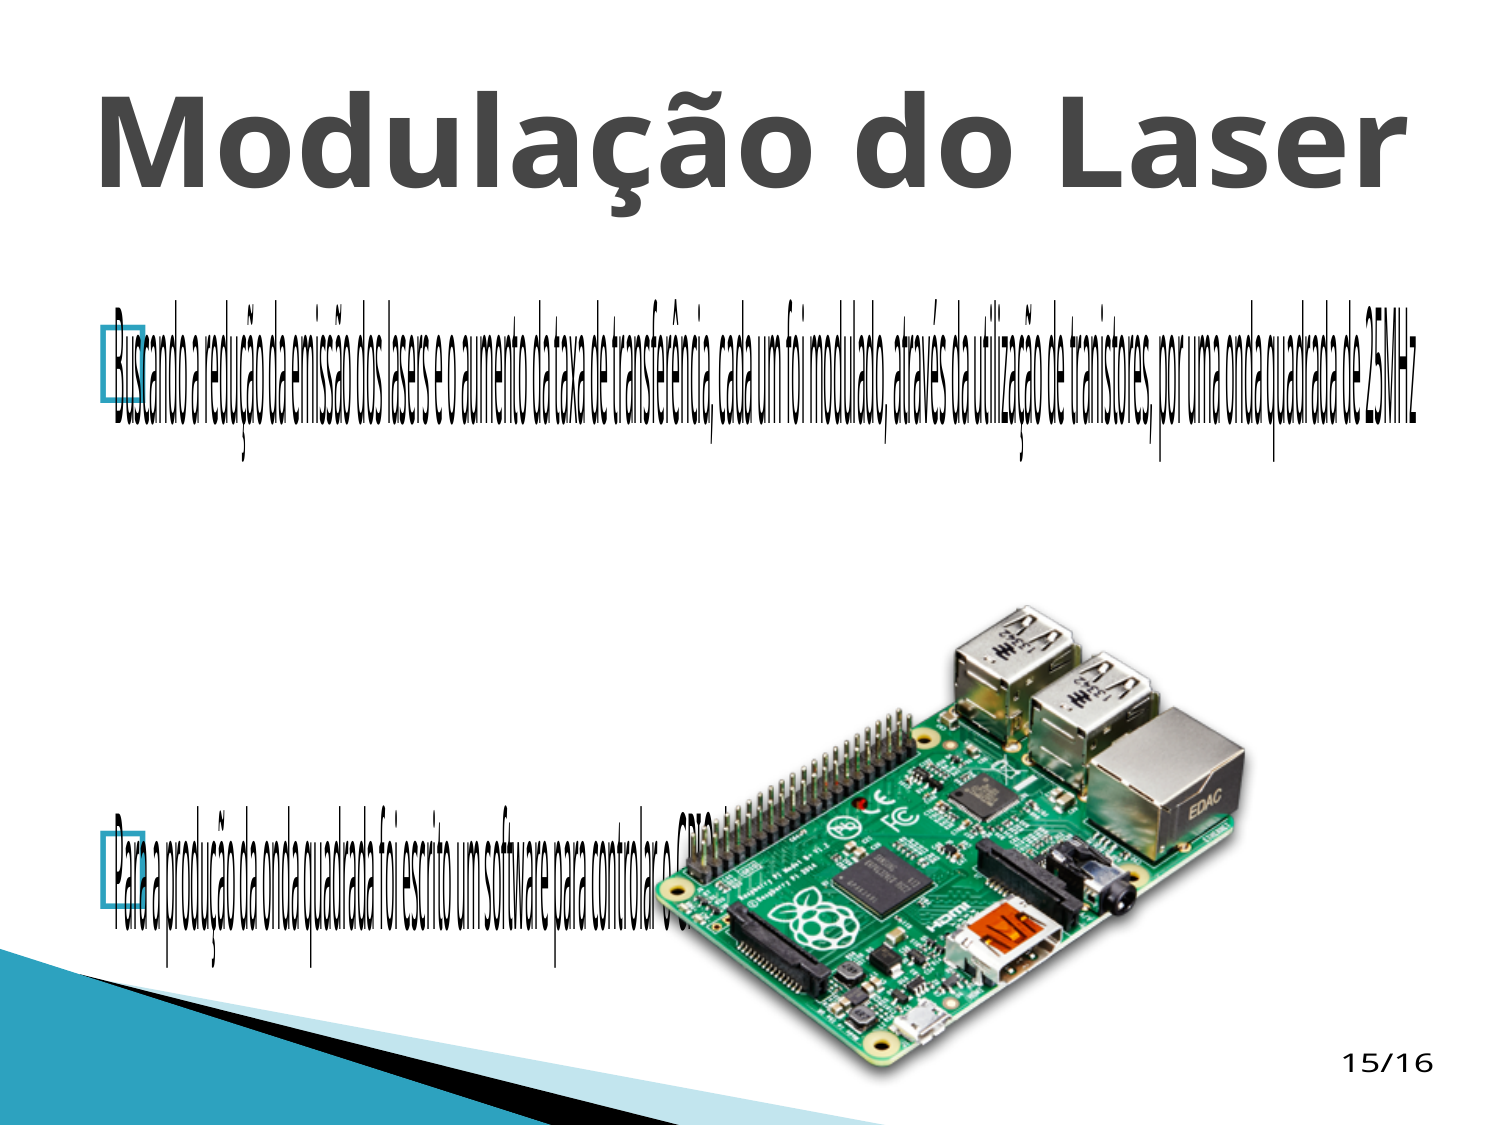

Modulação do Laser
Buscando a redução da emissão dos lasers e o aumento da taxa de transferência, cada um foi modulado, através da utilização de tranistores, por uma onda quadrada de 25MHz
Para a produção da onda quadrada foi escrito um software para controlar o GPIO de um microcontrolador Raspberry Pi
15/16